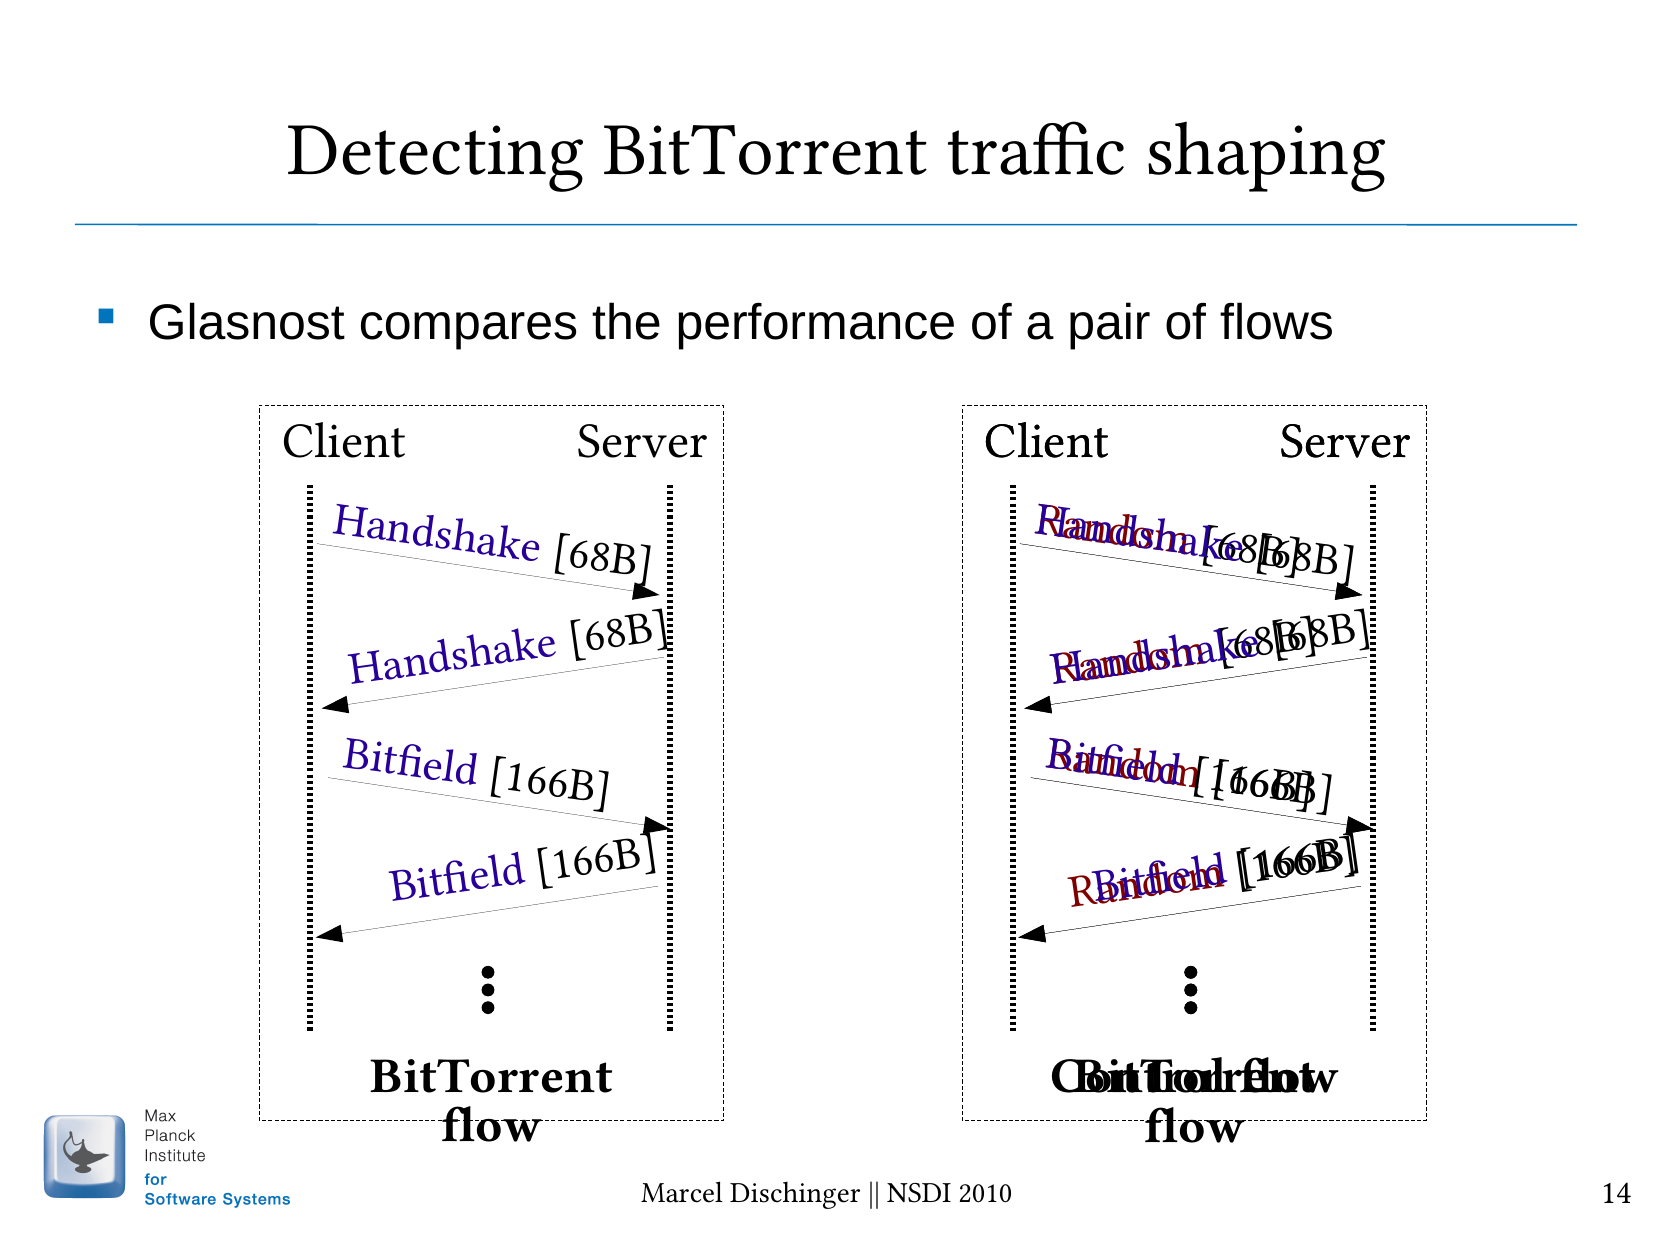

# Detecting BitTorrent traffic shaping
Glasnost compares the performance of a pair of flows
Client
Server
BitTorrent flow
Handshake [68B]
Handshake [68B]
Bitfield [166B]
Bitfield [166B]
Client
Server
Control flow
Random [68B]
Random [68B]
Random [166B]
Random [166B]
Client
Server
BitTorrent flow
Handshake [68B]
Handshake [68B]
Bitfield [166B]
Bitfield [166B]